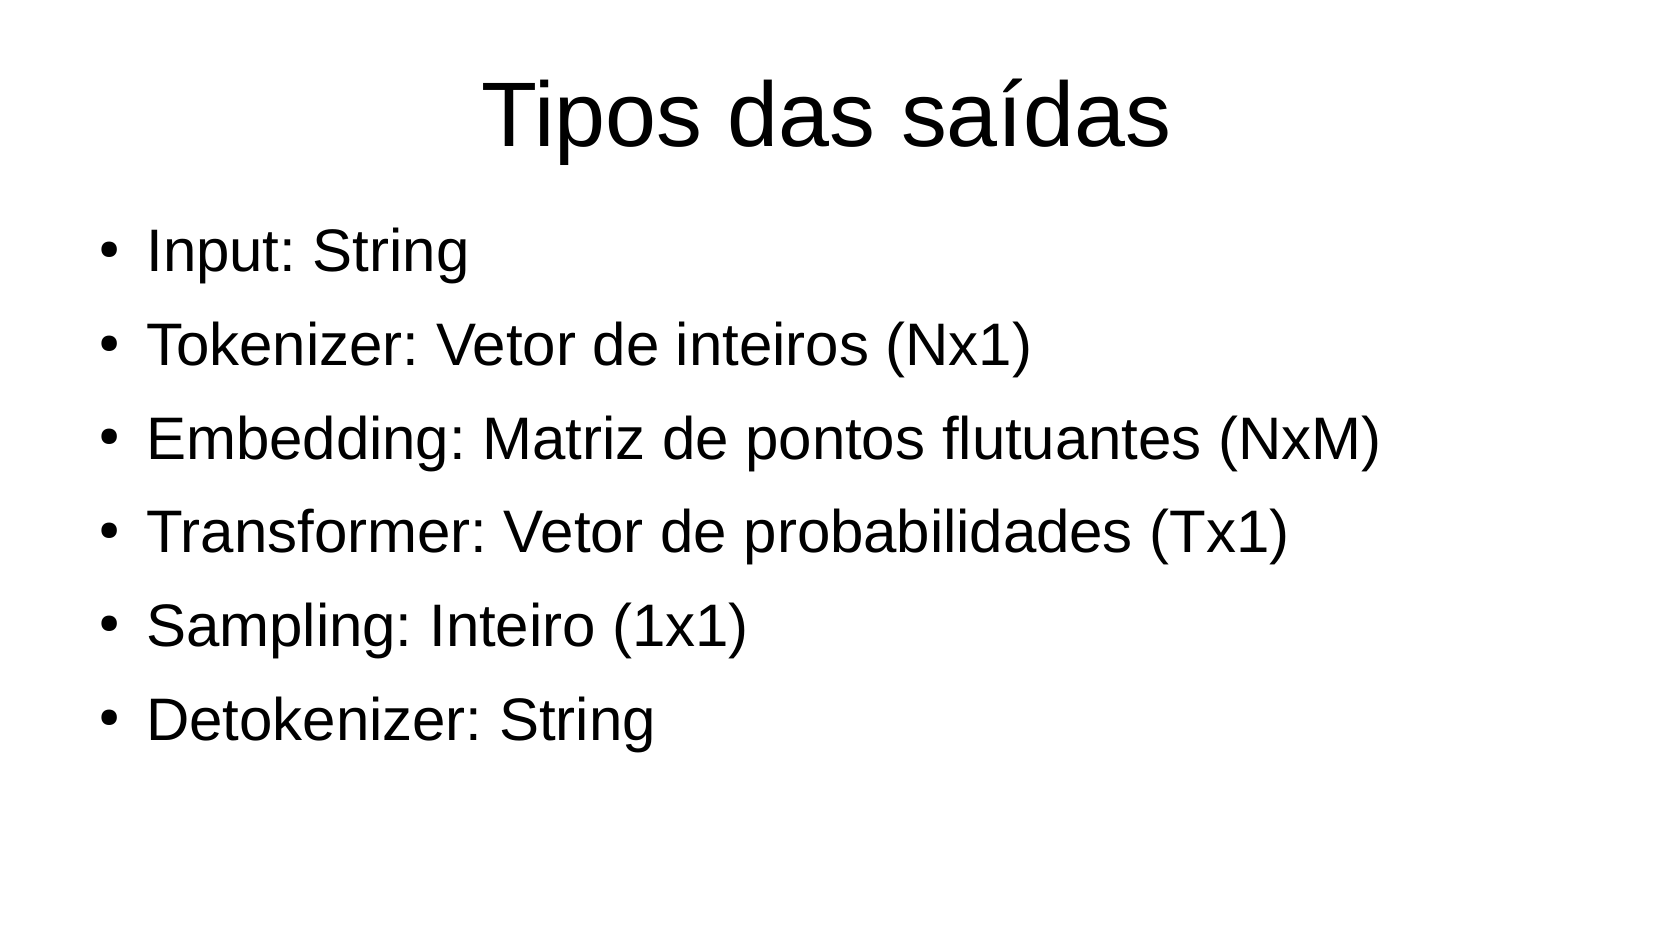

# Tipos das saídas
Input: String
Tokenizer: Vetor de inteiros (Nx1)
Embedding: Matriz de pontos flutuantes (NxM)
Transformer: Vetor de probabilidades (Tx1)
Sampling: Inteiro (1x1)
Detokenizer: String